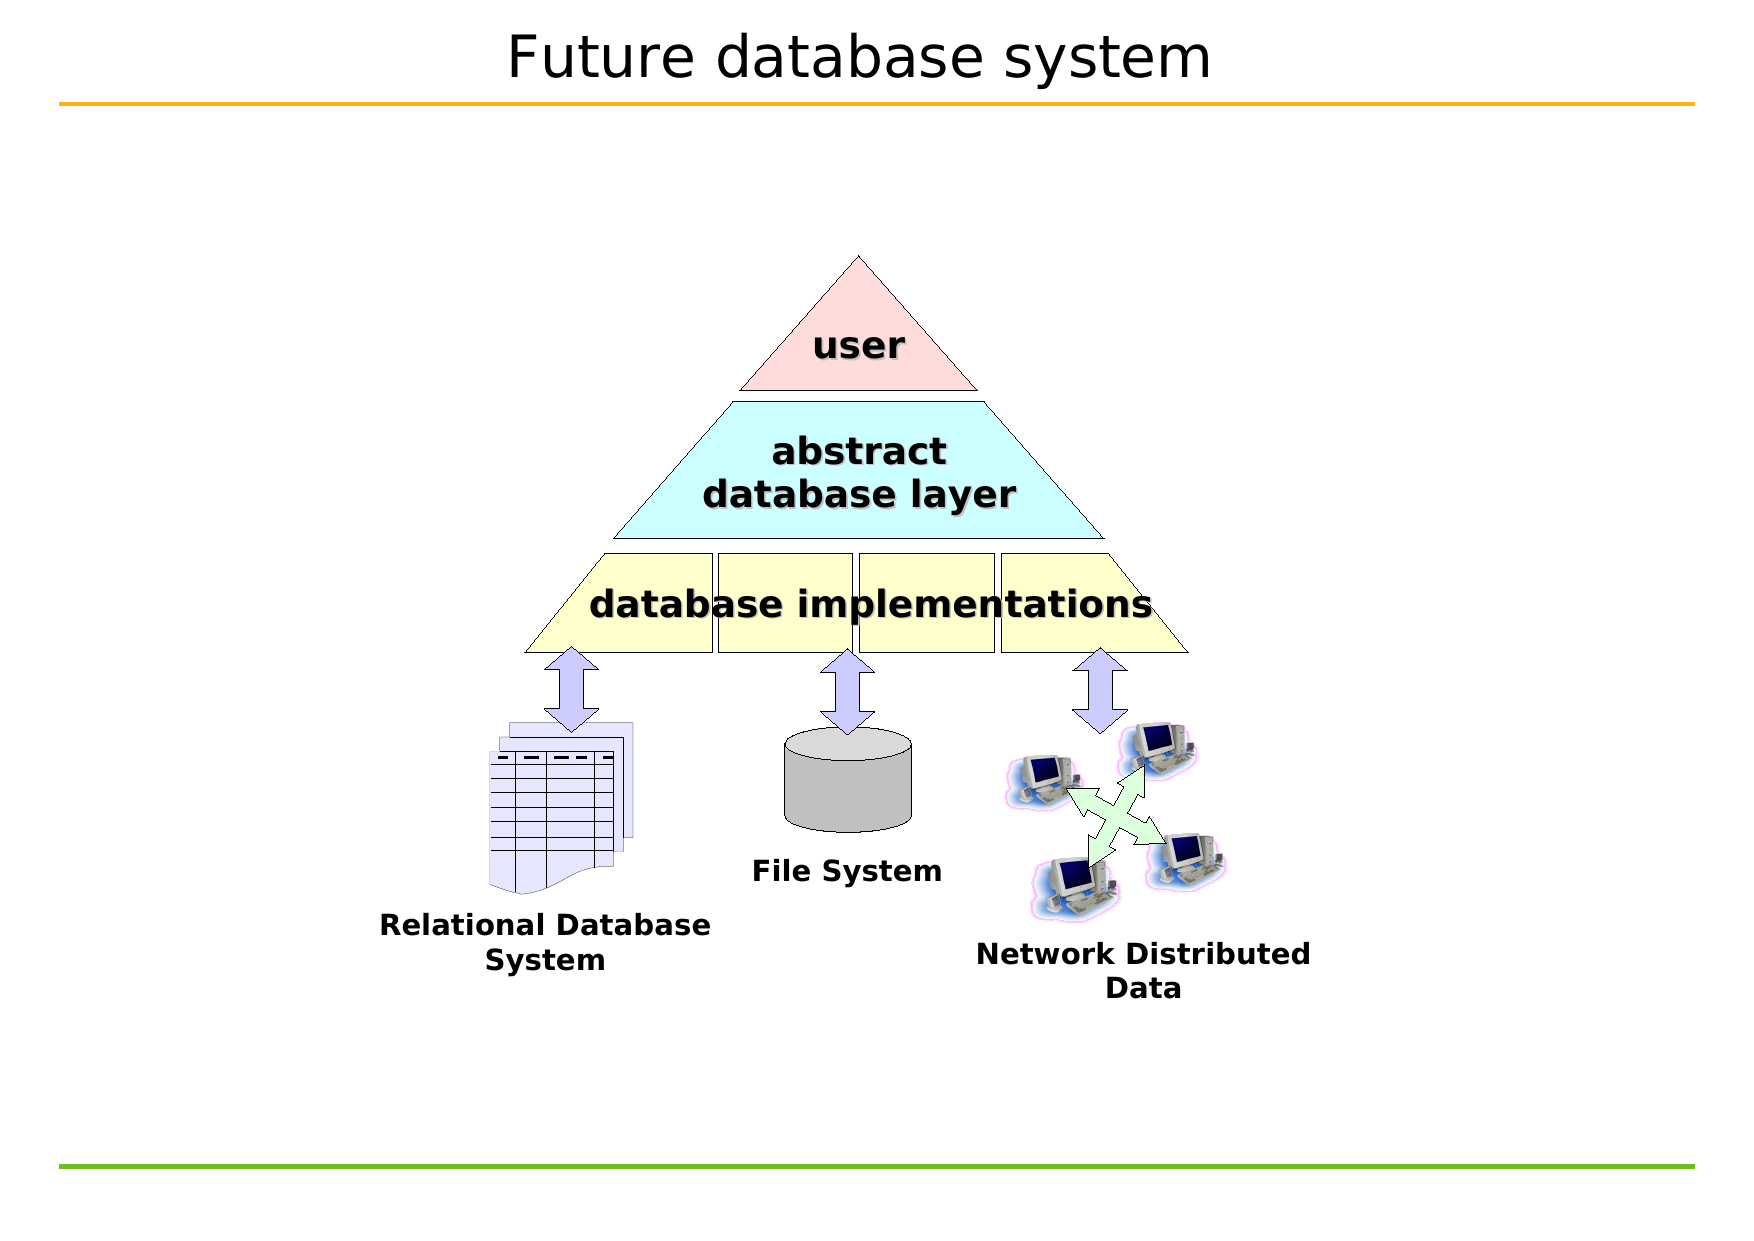

Future database system
user
abstract
database layer
database implementations
File System
Relational Database
System
Network Distributed
Data